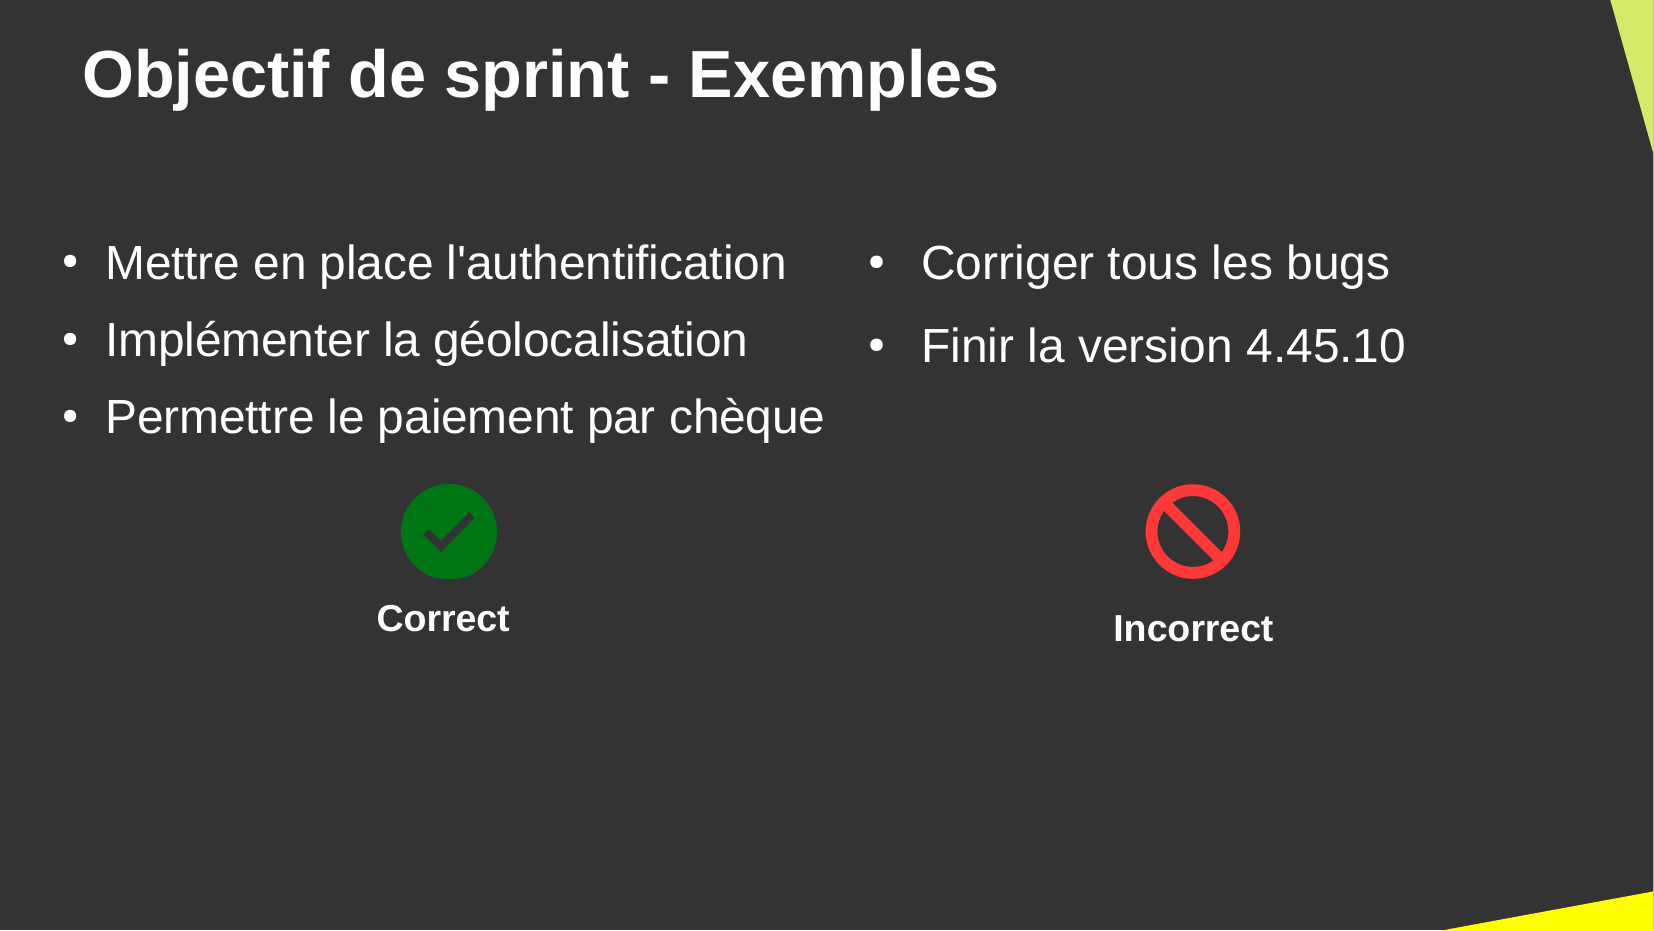

# Objectif de sprint - Exemples
Mettre en place l'authentification
Implémenter la géolocalisation
Permettre le paiement par chèque
Corriger tous les bugs
Finir la version 4.45.10
Correct
Incorrect